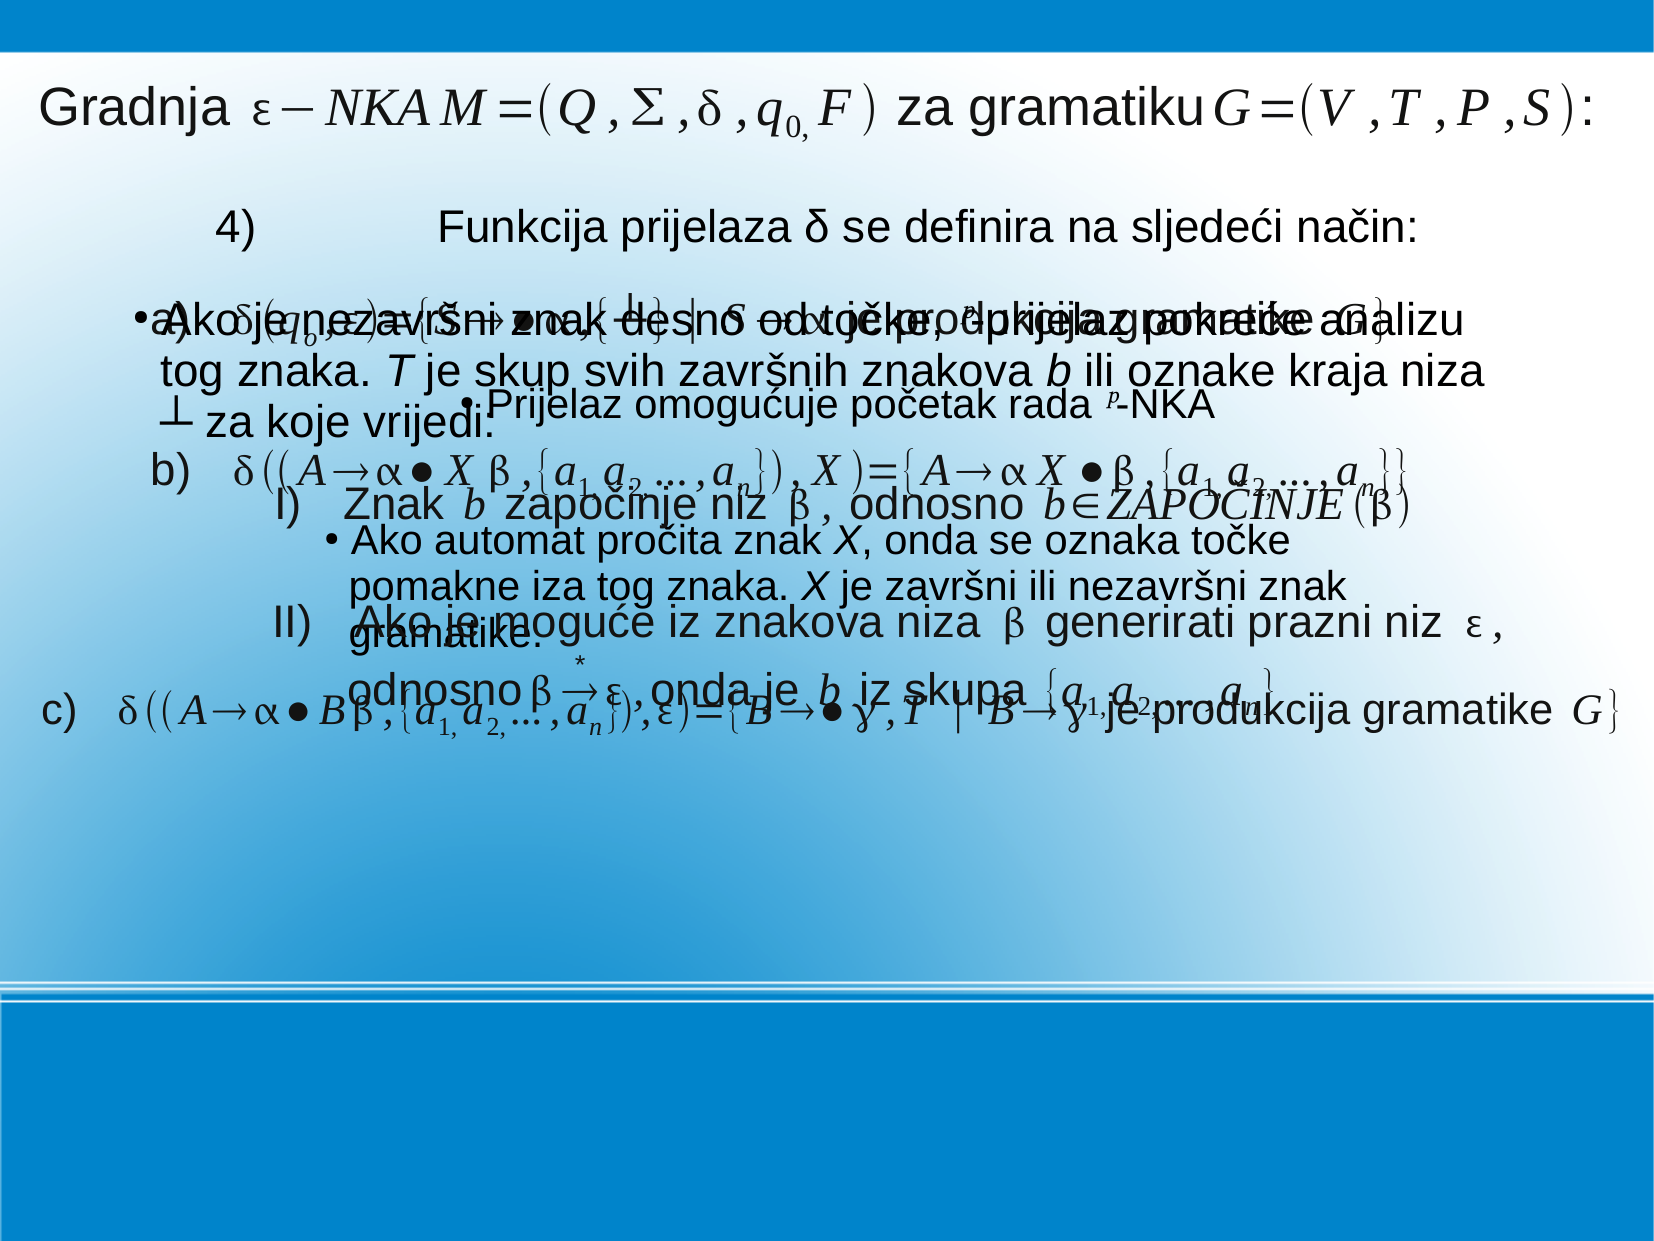

4)		Funkcija prijelaza δ se definira na sljedeći način:
 Ako je nezavršni znak desno od točke, -prijelaz pokreće analizu
	tog znaka. T je skup svih završnih znakova b ili oznake kraja niza
	┴ za koje vrijedi:
 Prijelaz omogućuje početak rada -NKA
 Ako automat pročita znak X, onda se oznaka točke
	pomakne iza tog znaka. X je završni ili nezavršni znak
	gramatike.